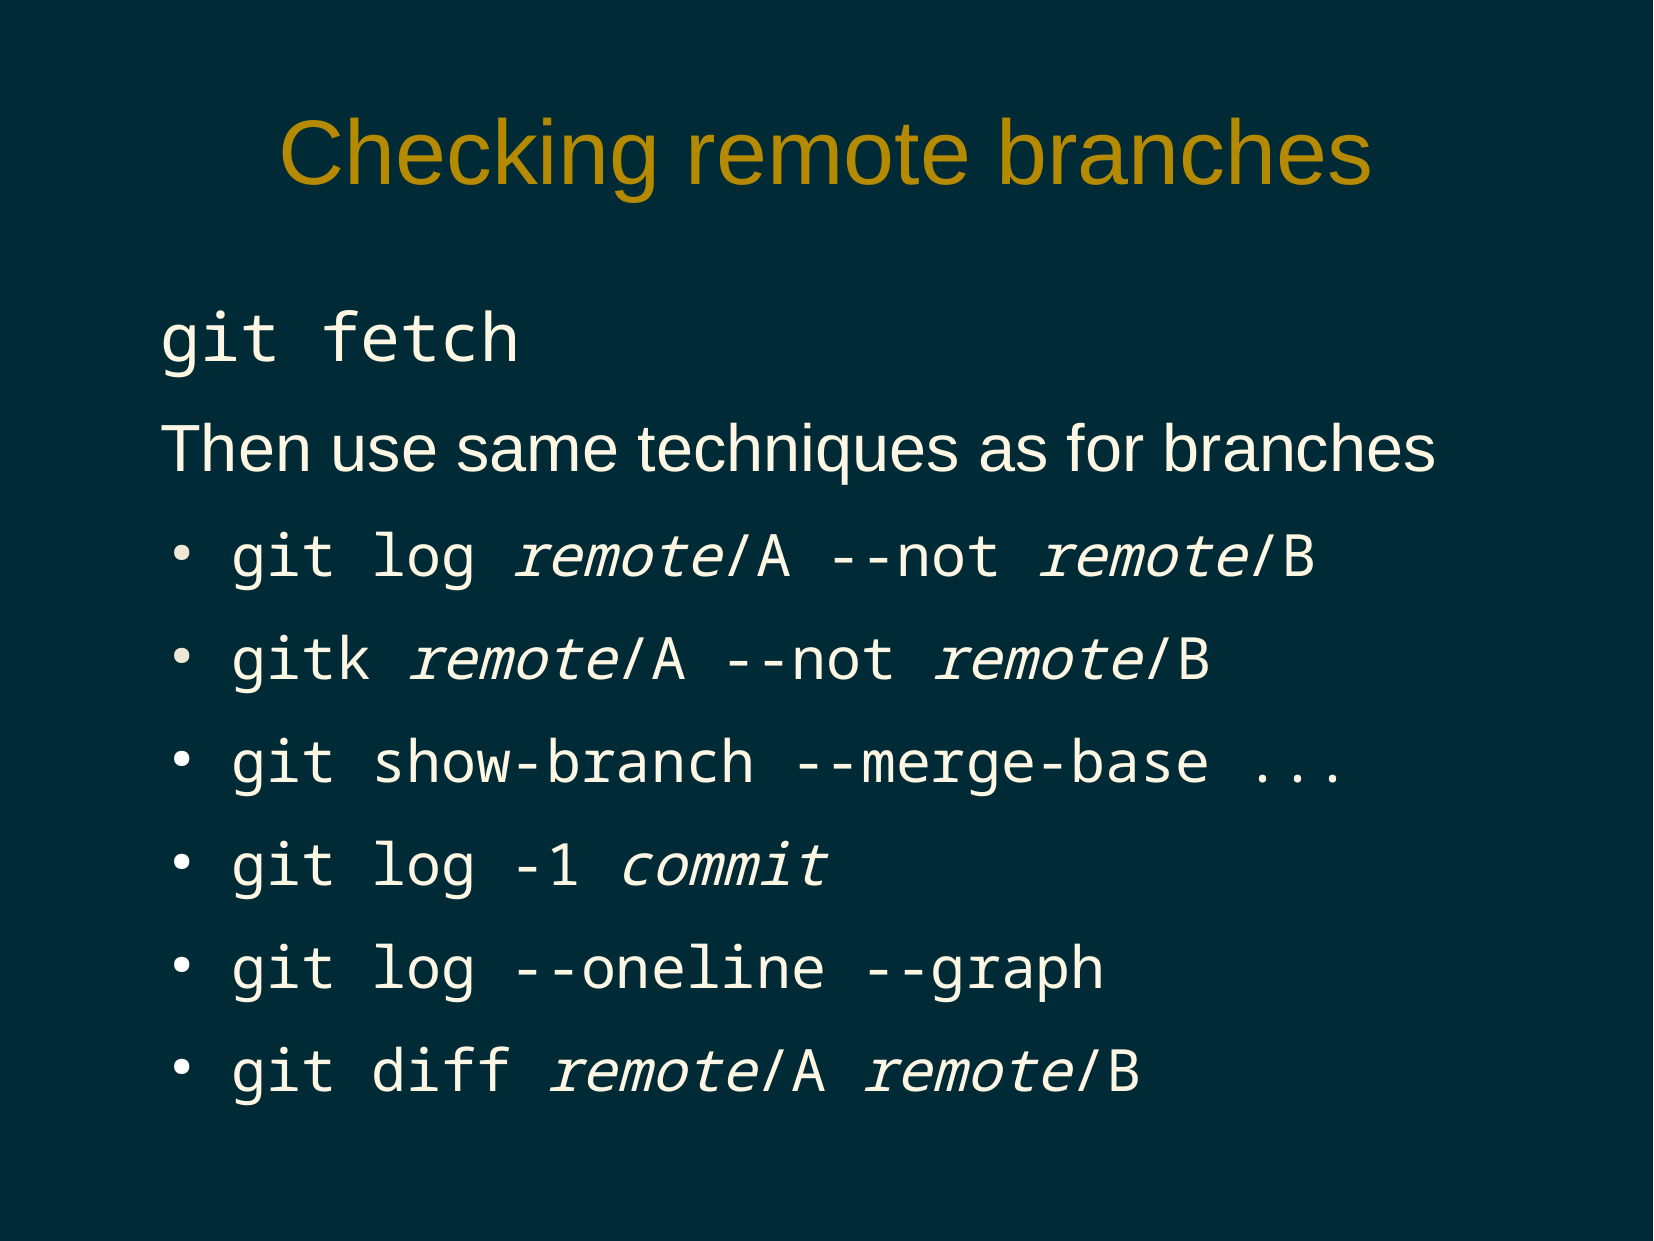

# Checking remote branches
git fetch
Then use same techniques as for branches
git log remote/A --not remote/B
gitk remote/A --not remote/B
git show-branch --merge-base ...
git log -1 commit
git log --oneline --graph
git diff remote/A remote/B